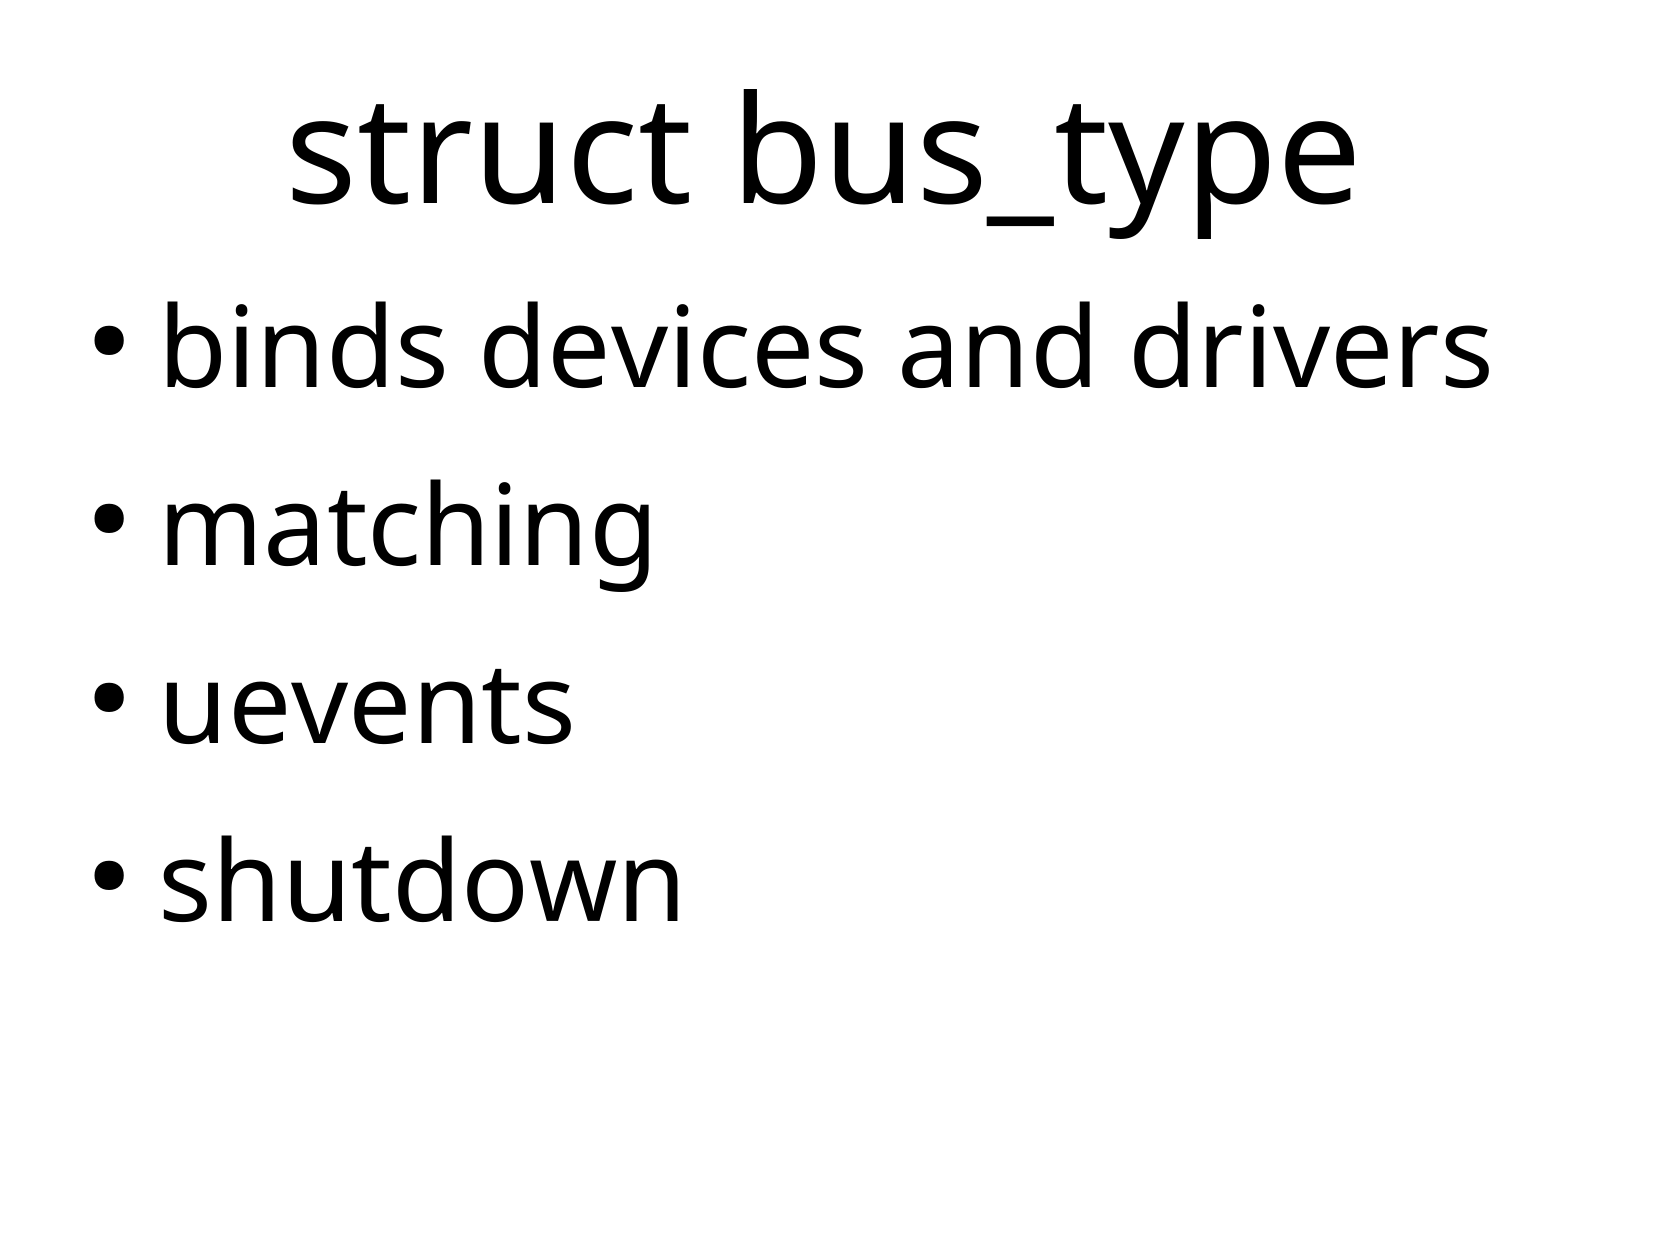

struct bus_type
 binds devices and drivers
 matching
 uevents
 shutdown